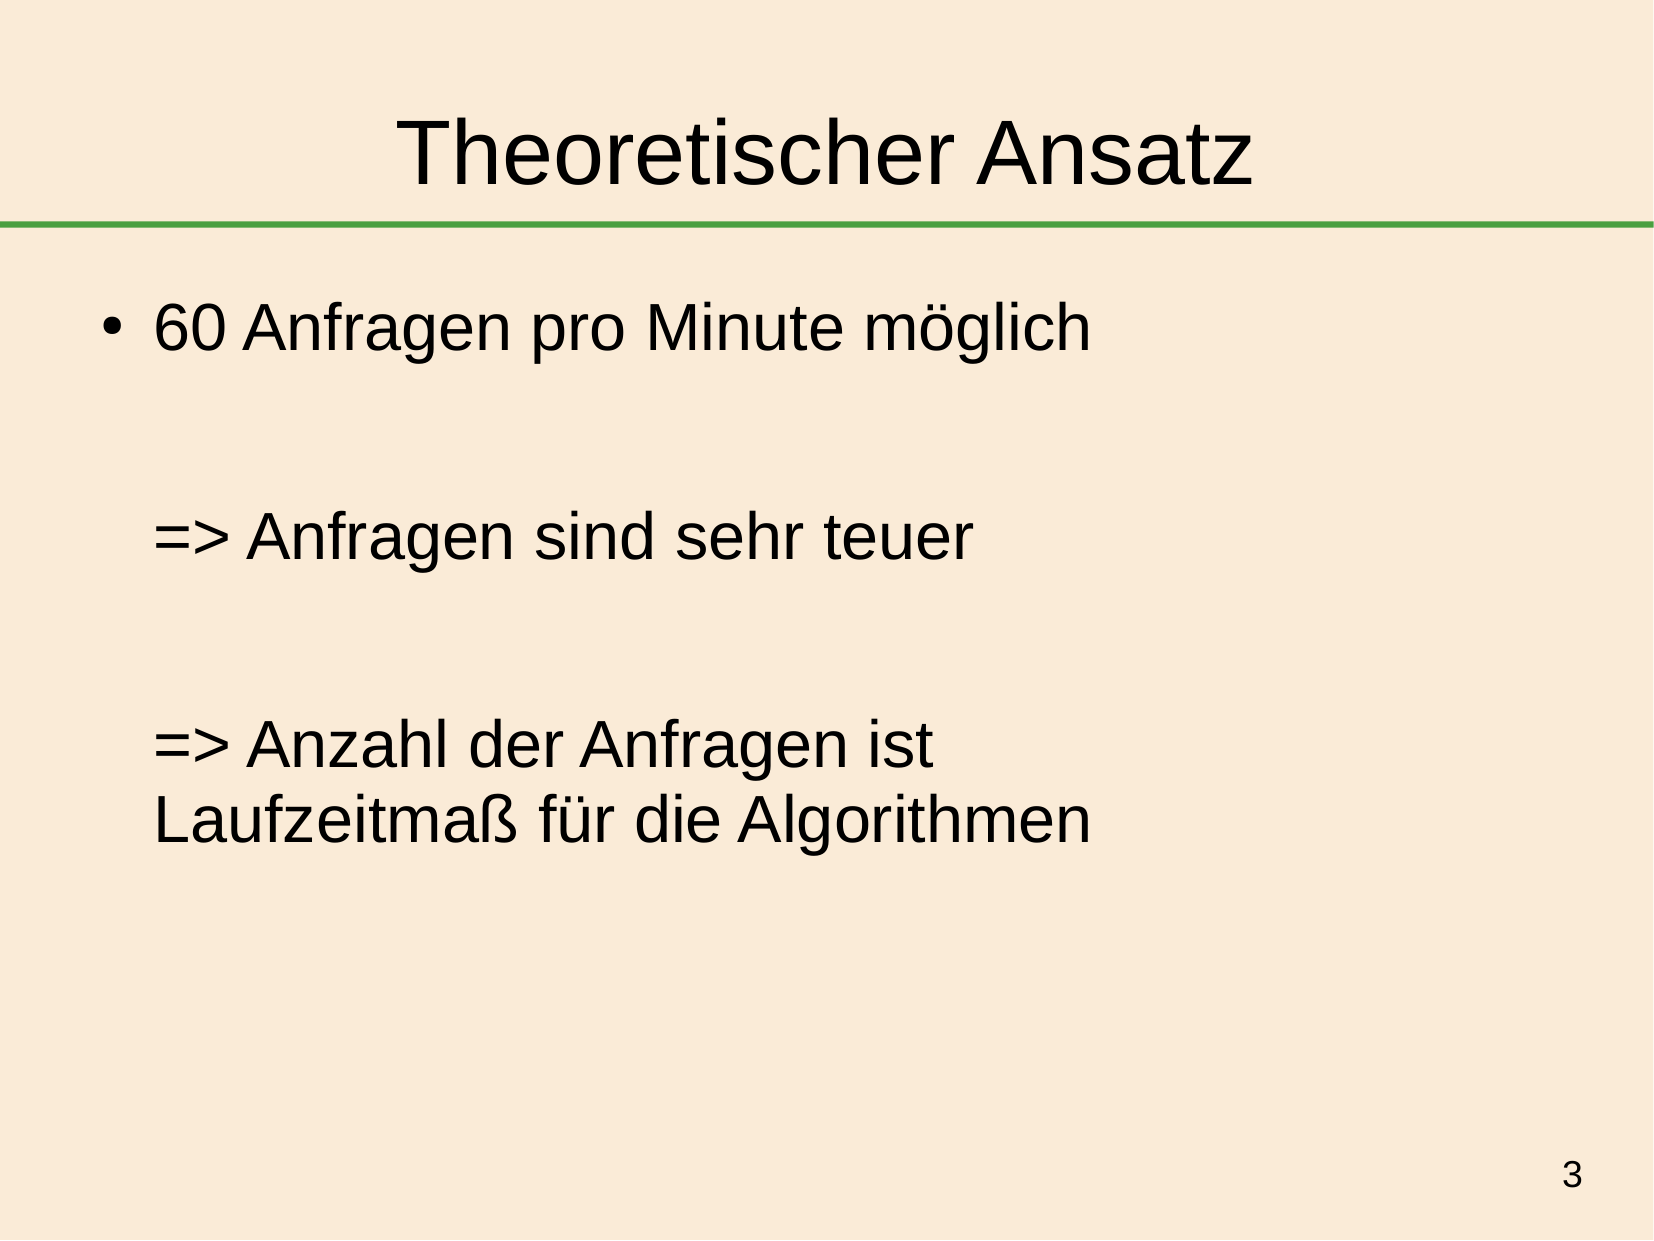

# Theoretischer Ansatz
60 Anfragen pro Minute möglich
=> Anfragen sind sehr teuer
=> Anzahl der Anfragen ist 	 Laufzeitmaß für die Algorithmen